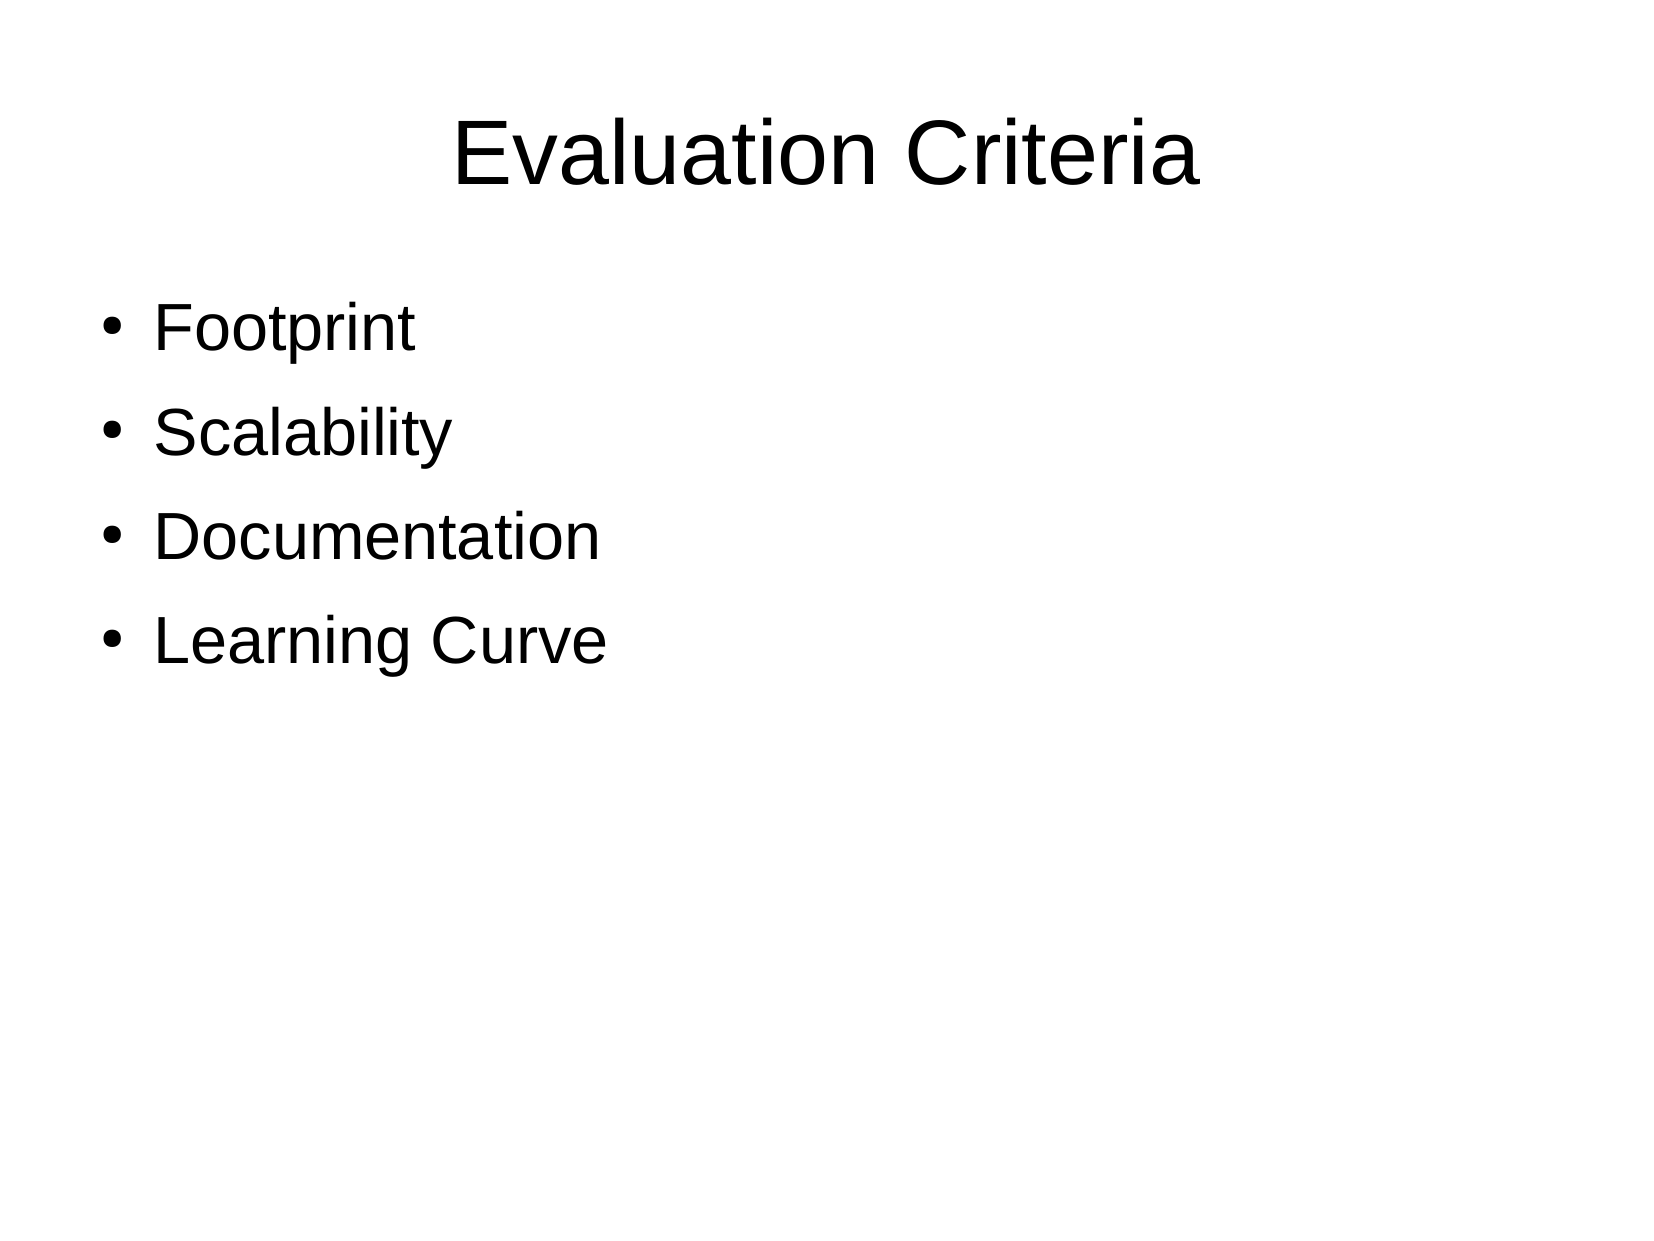

# Evaluation Criteria
Footprint
Scalability
Documentation
Learning Curve